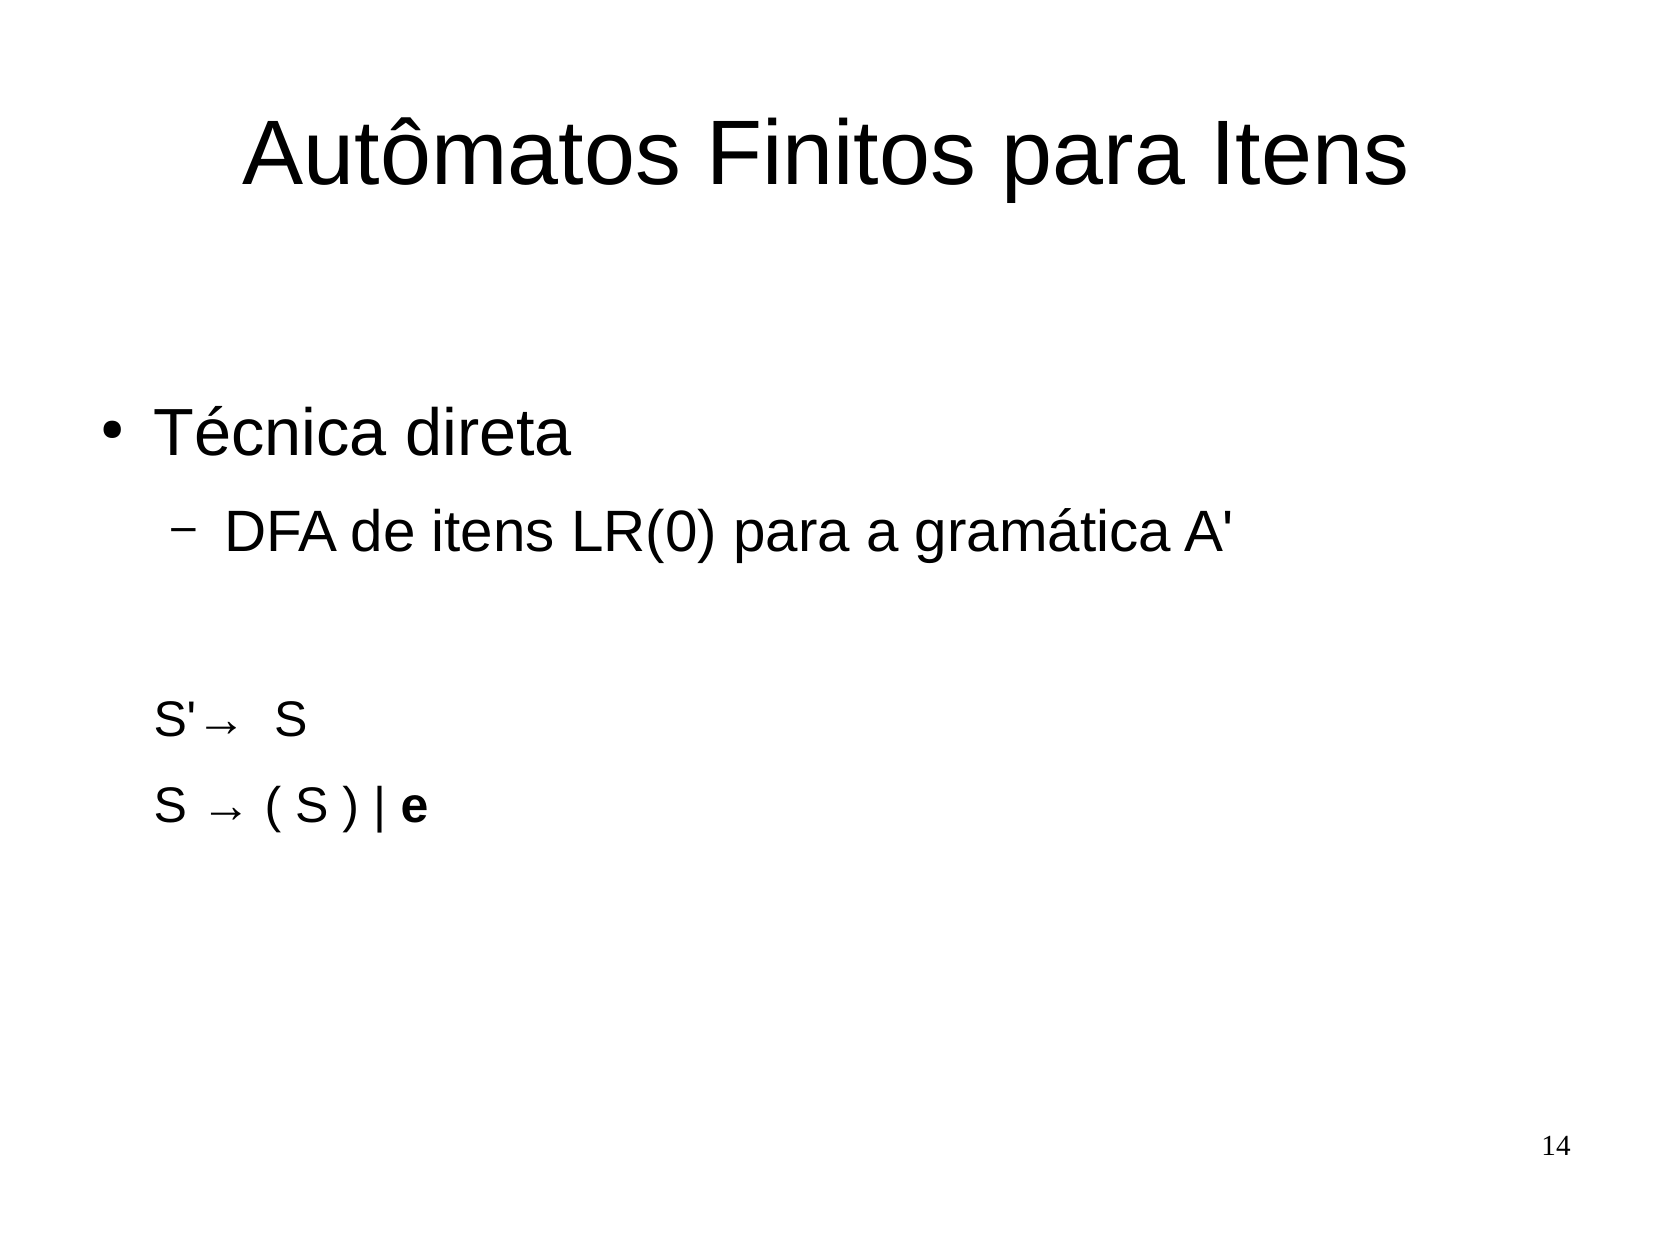

# Autômatos Finitos para Itens
Técnica direta
DFA de itens LR(0) para a gramática A'
S'→ S
S → ( S ) | e
14